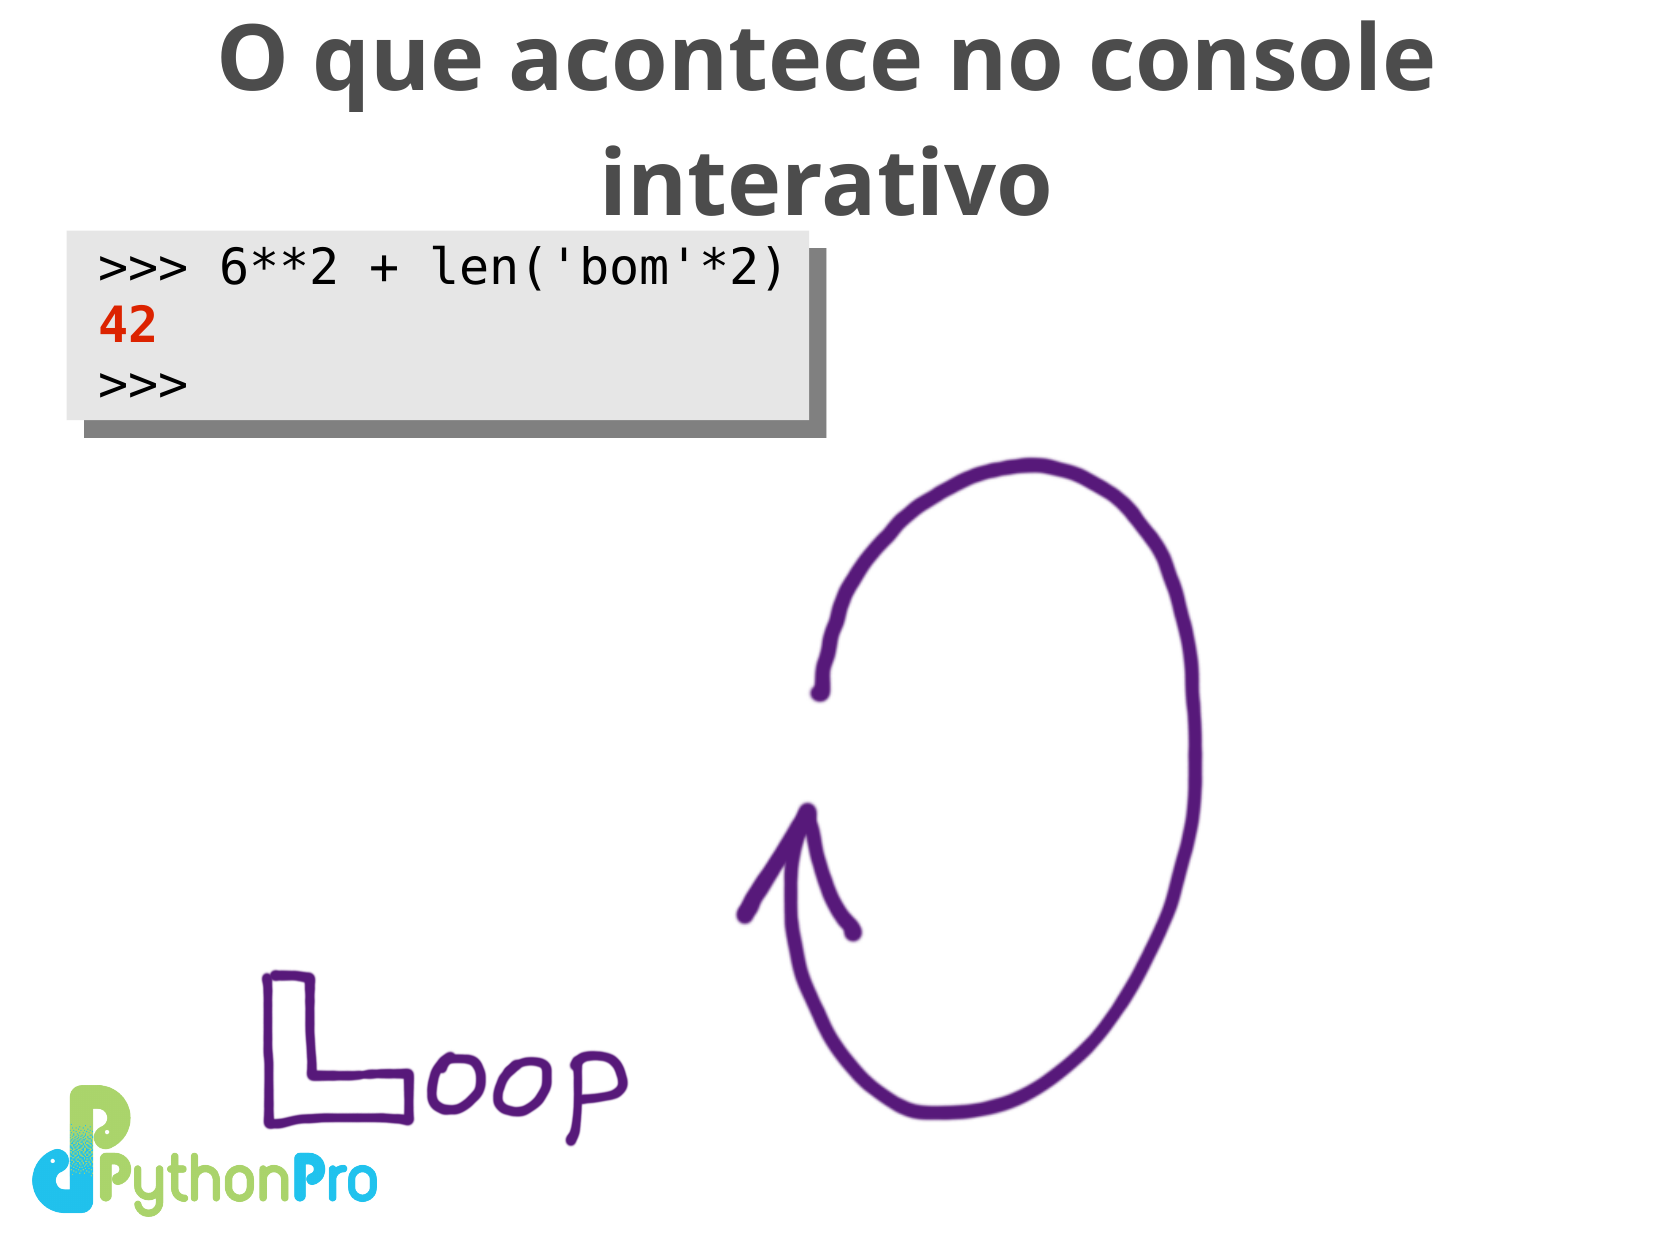

# O que acontece no console interativo
>>> 6**2 + len('bom'*2)
42
>>>